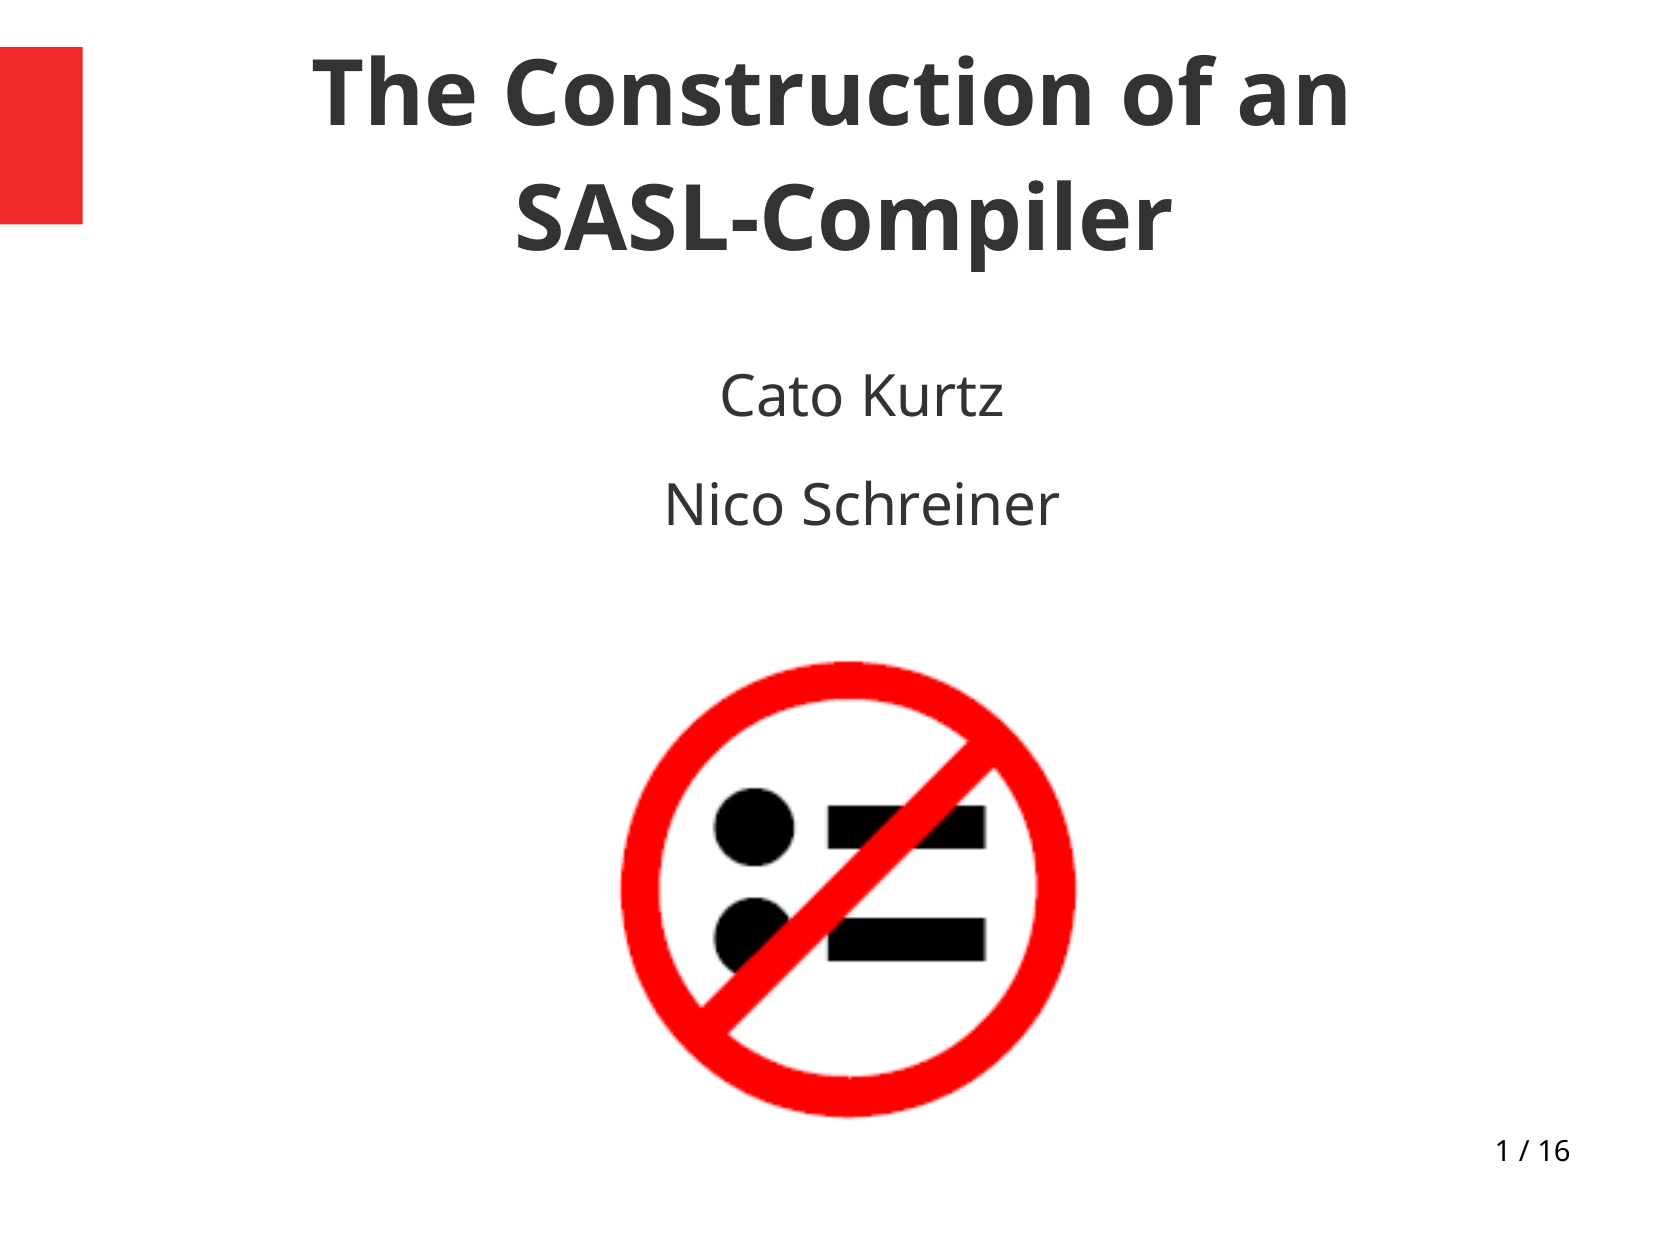

# The Construction of an SASL-Compiler
Cato Kurtz
Nico Schreiner
1